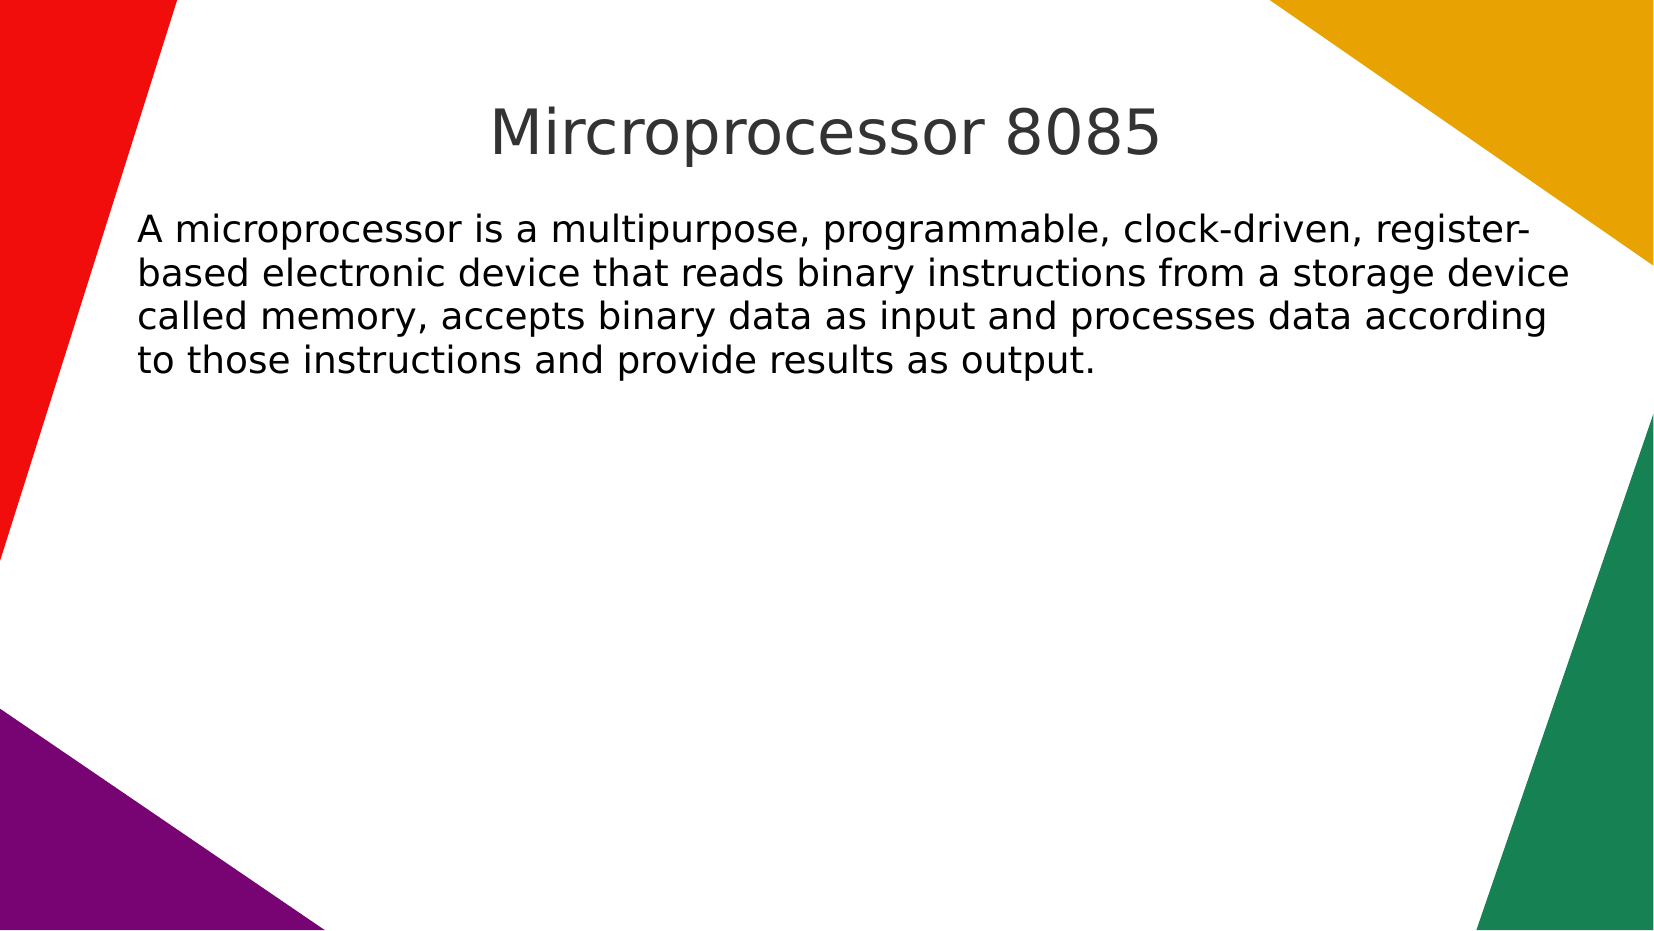

# Mircroprocessor 8085
A microprocessor is a multipurpose, programmable, clock-driven, register-based electronic device that reads binary instructions from a storage device called memory, accepts binary data as input and processes data according to those instructions and provide results as output.